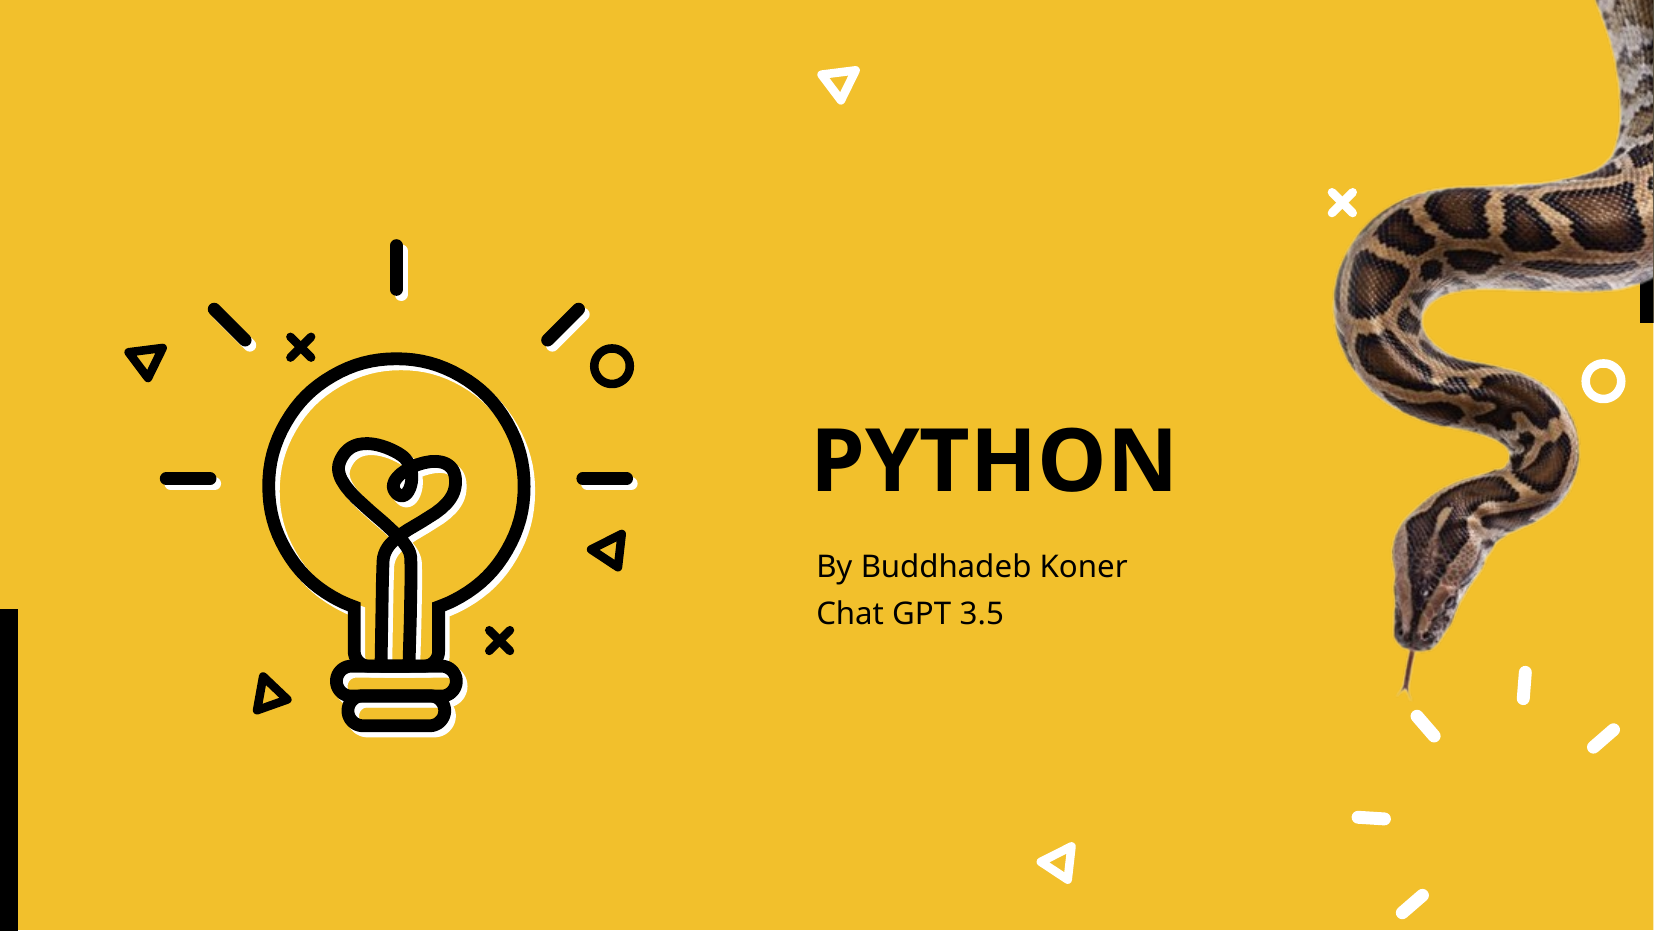

# PYTHON
By Buddhadeb Koner
Chat GPT 3.5